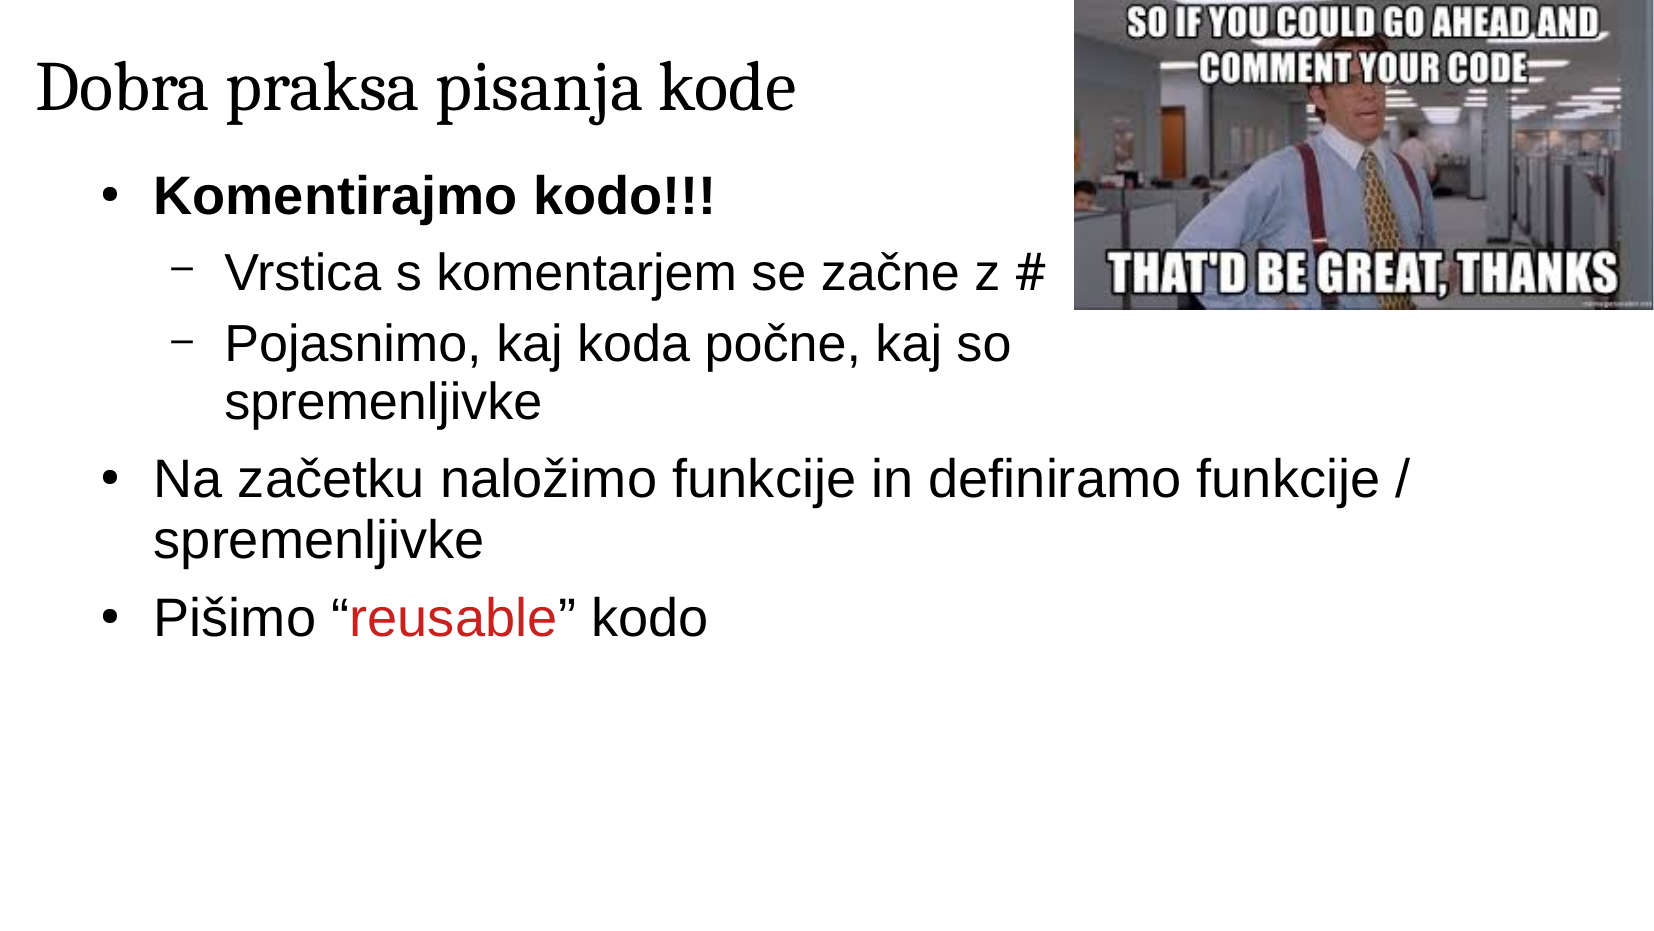

# Dobra praksa pisanja kode
Komentirajmo kodo!!!
Vrstica s komentarjem se začne z #
Pojasnimo, kaj koda počne, kaj so
spremenljivke
Na začetku naložimo funkcije in definiramo funkcije / spremenljivke
Pišimo “reusable” kodo